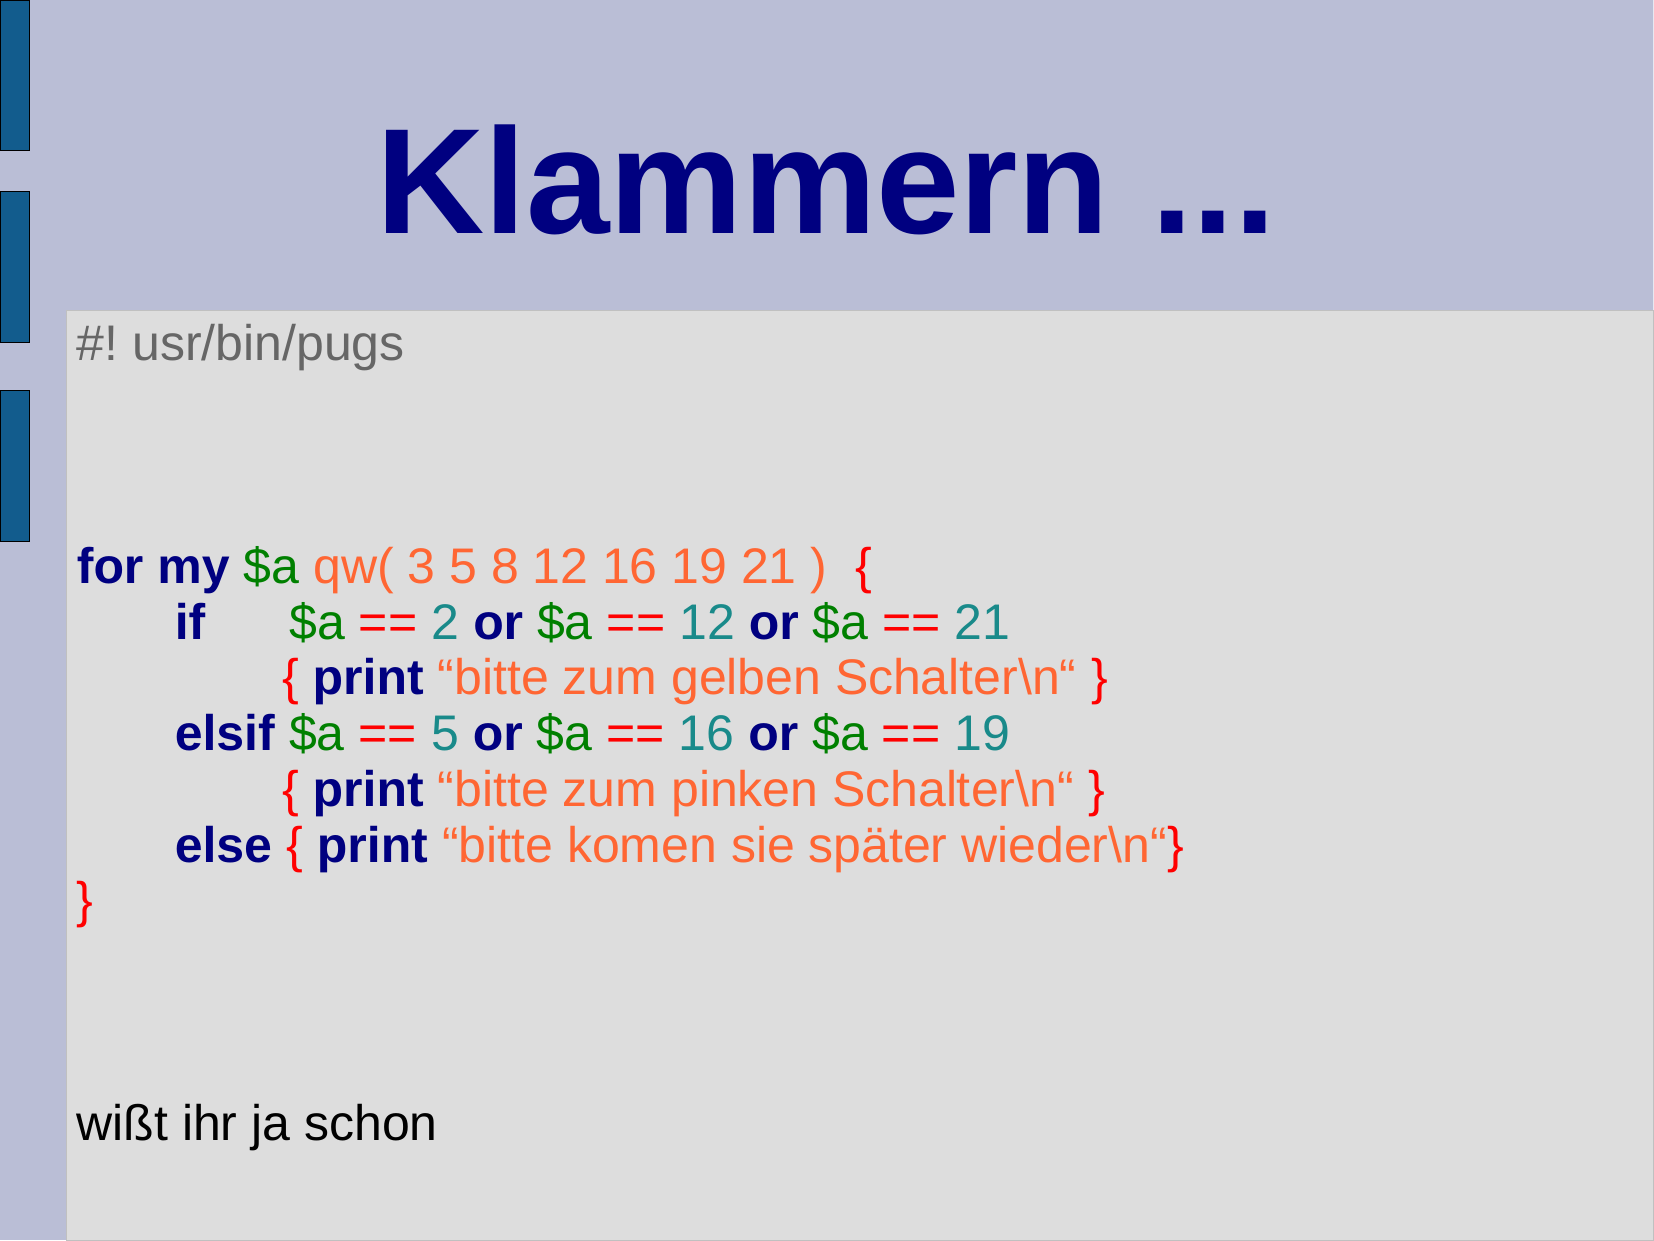

# Klammern ...
#! usr/bin/pugs
for my $a qw( 3 5 8 12 16 19 21 ) {
 if $a == 2 or $a == 12 or $a == 21
 { print “bitte zum gelben Schalter\n“ }
 elsif $a == 5 or $a == 16 or $a == 19
 { print “bitte zum pinken Schalter\n“ }
 else { print “bitte komen sie später wieder\n“}
}
wißt ihr ja schon